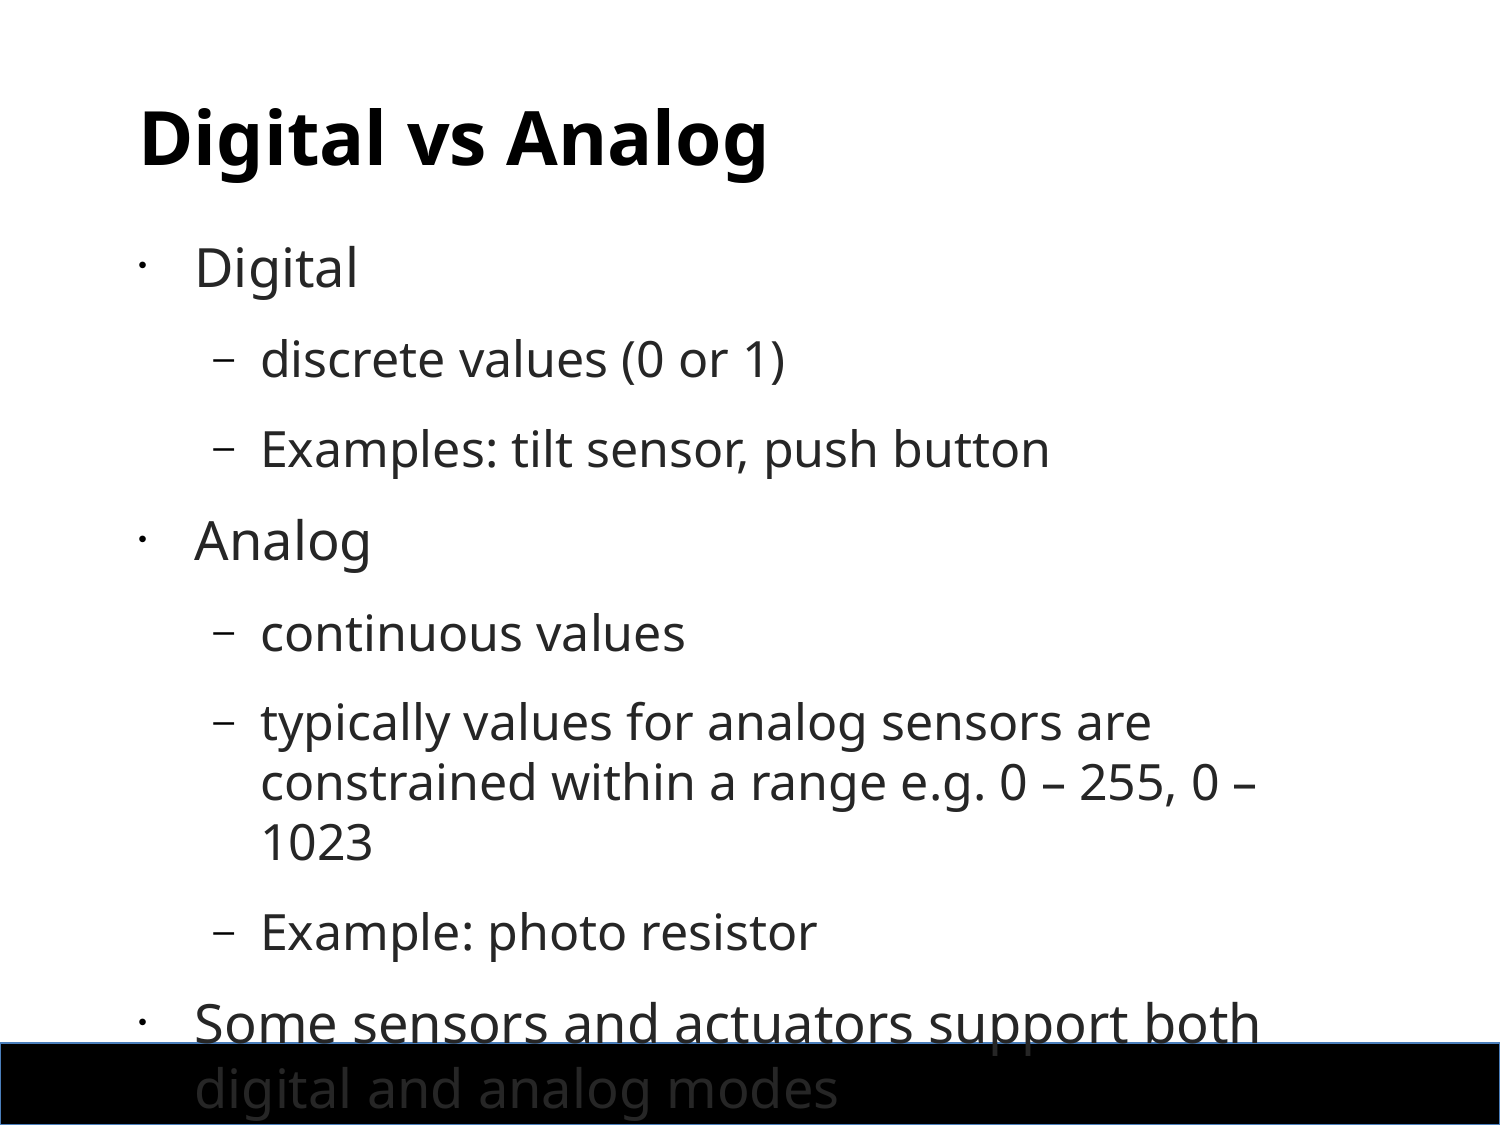

# Digital vs Analog
Digital
discrete values (0 or 1)
Examples: tilt sensor, push button
Analog
continuous values
typically values for analog sensors are constrained within a range e.g. 0 – 255, 0 – 1023
Example: photo resistor
Some sensors and actuators support both digital and analog modes